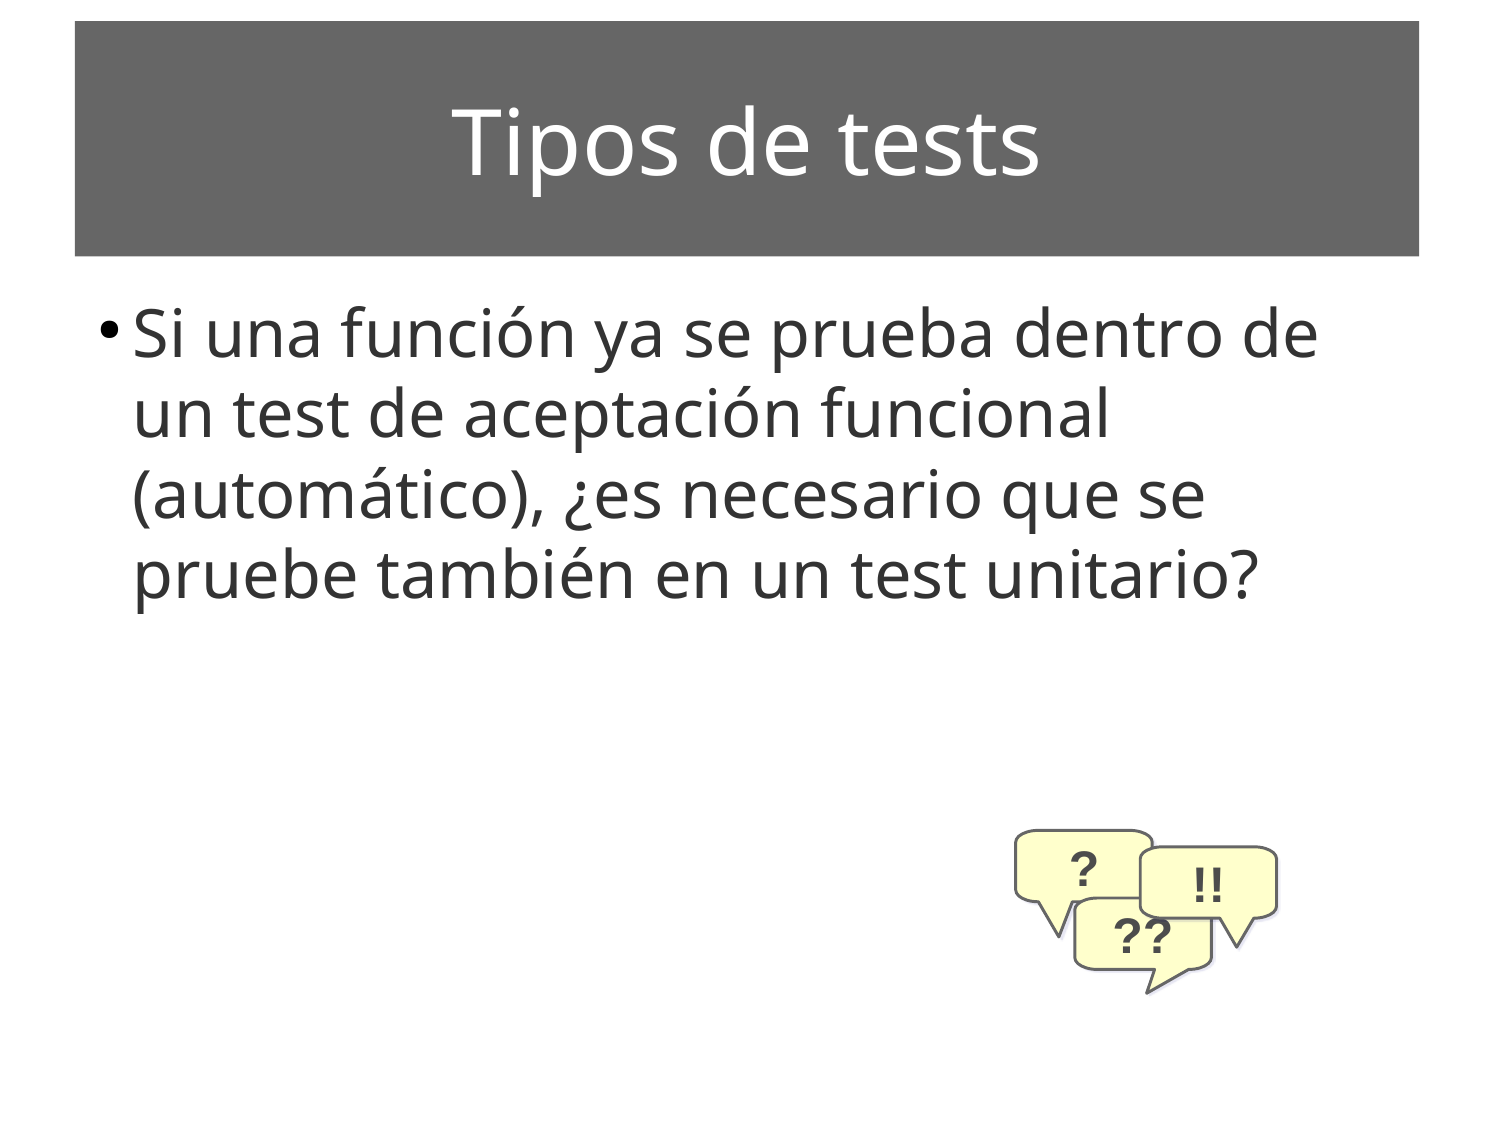

# Tipos de tests
Si una función ya se prueba dentro de un test de aceptación funcional (automático), ¿es necesario que se pruebe también en un test unitario?
?
!!
??